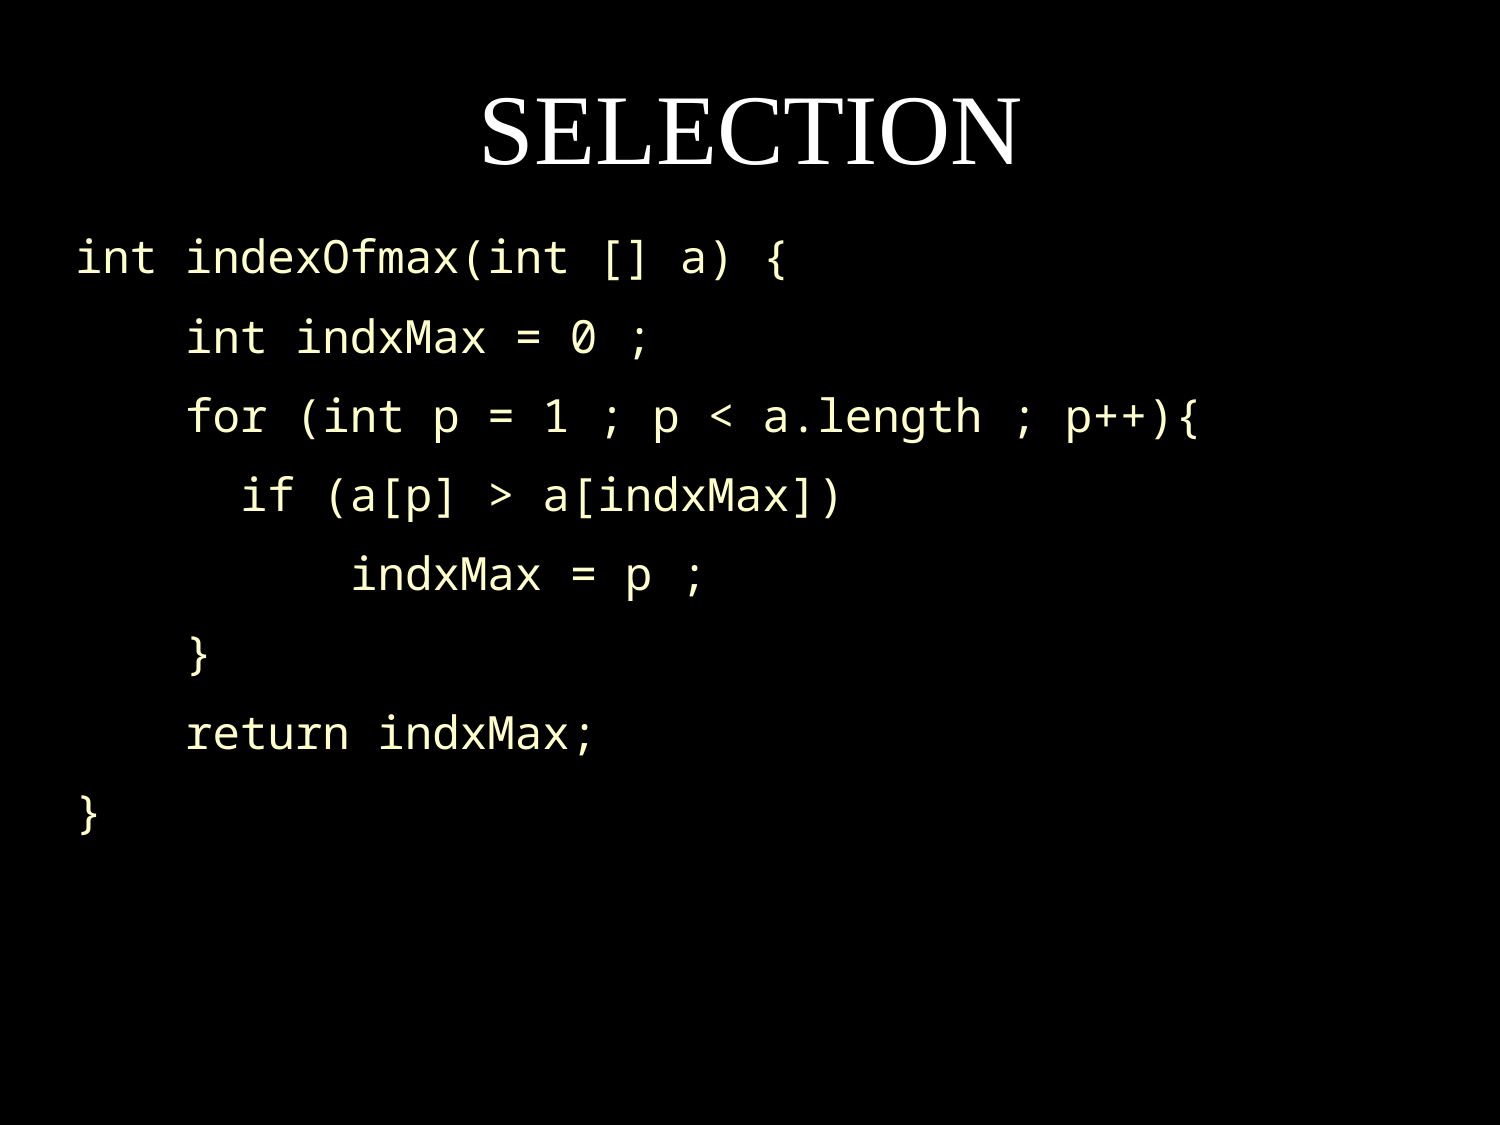

# SELECTION
int indexOfmax(int [] a) {
 int indxMax = 0 ;
 for (int p = 1 ; p < a.length ; p++){
 if (a[p] > a[indxMax])
 indxMax = p ;
 }
 return indxMax;
}